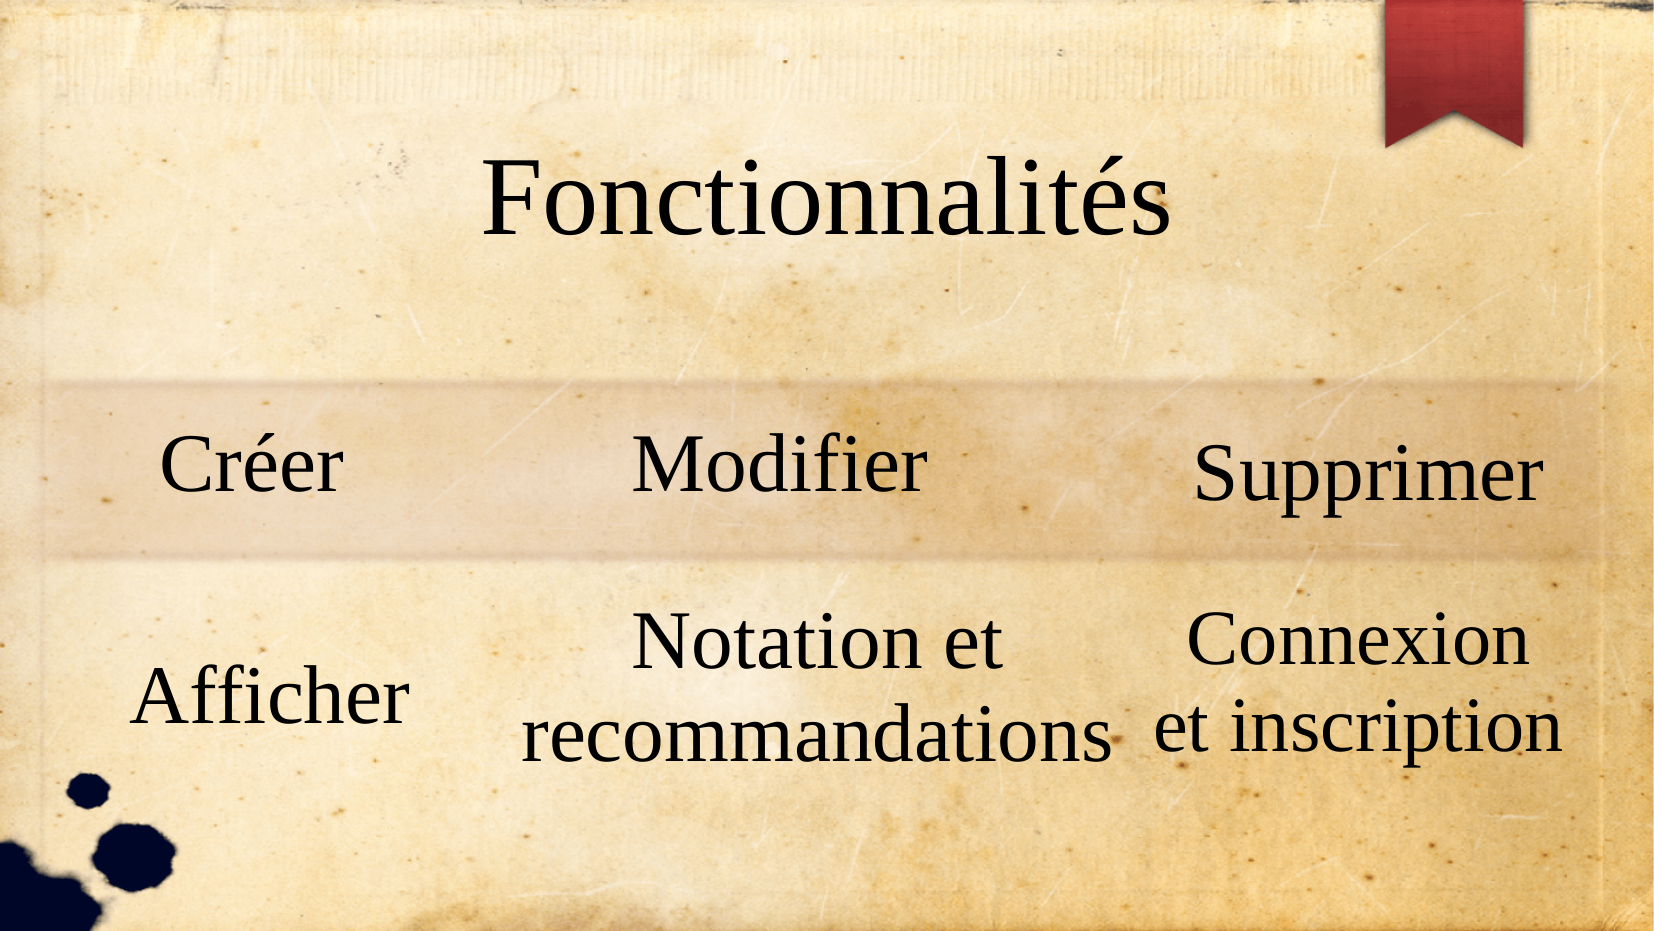

# Fonctionnalités
Créer
Modifier
Supprimer
Notation et recommandations
Connexion et inscription
Afficher